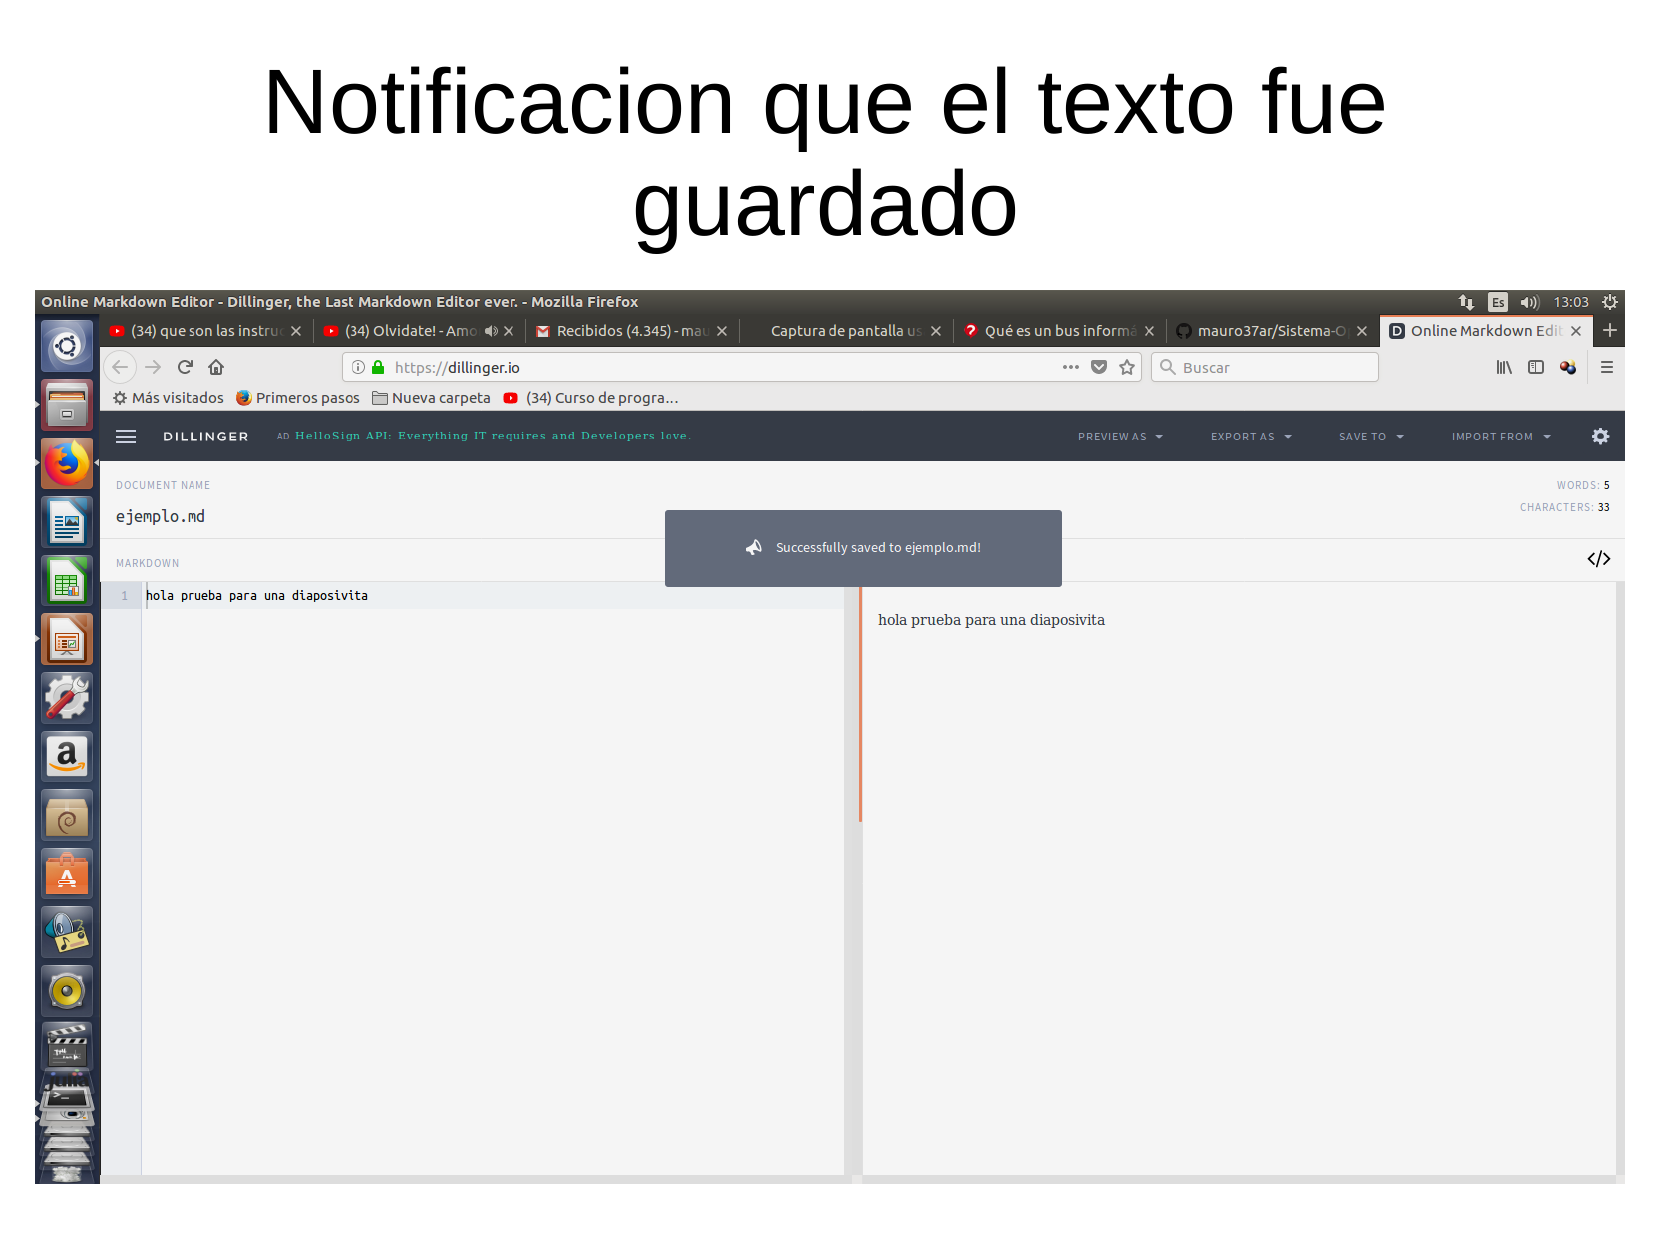

# Notificacion que el texto fue guardado